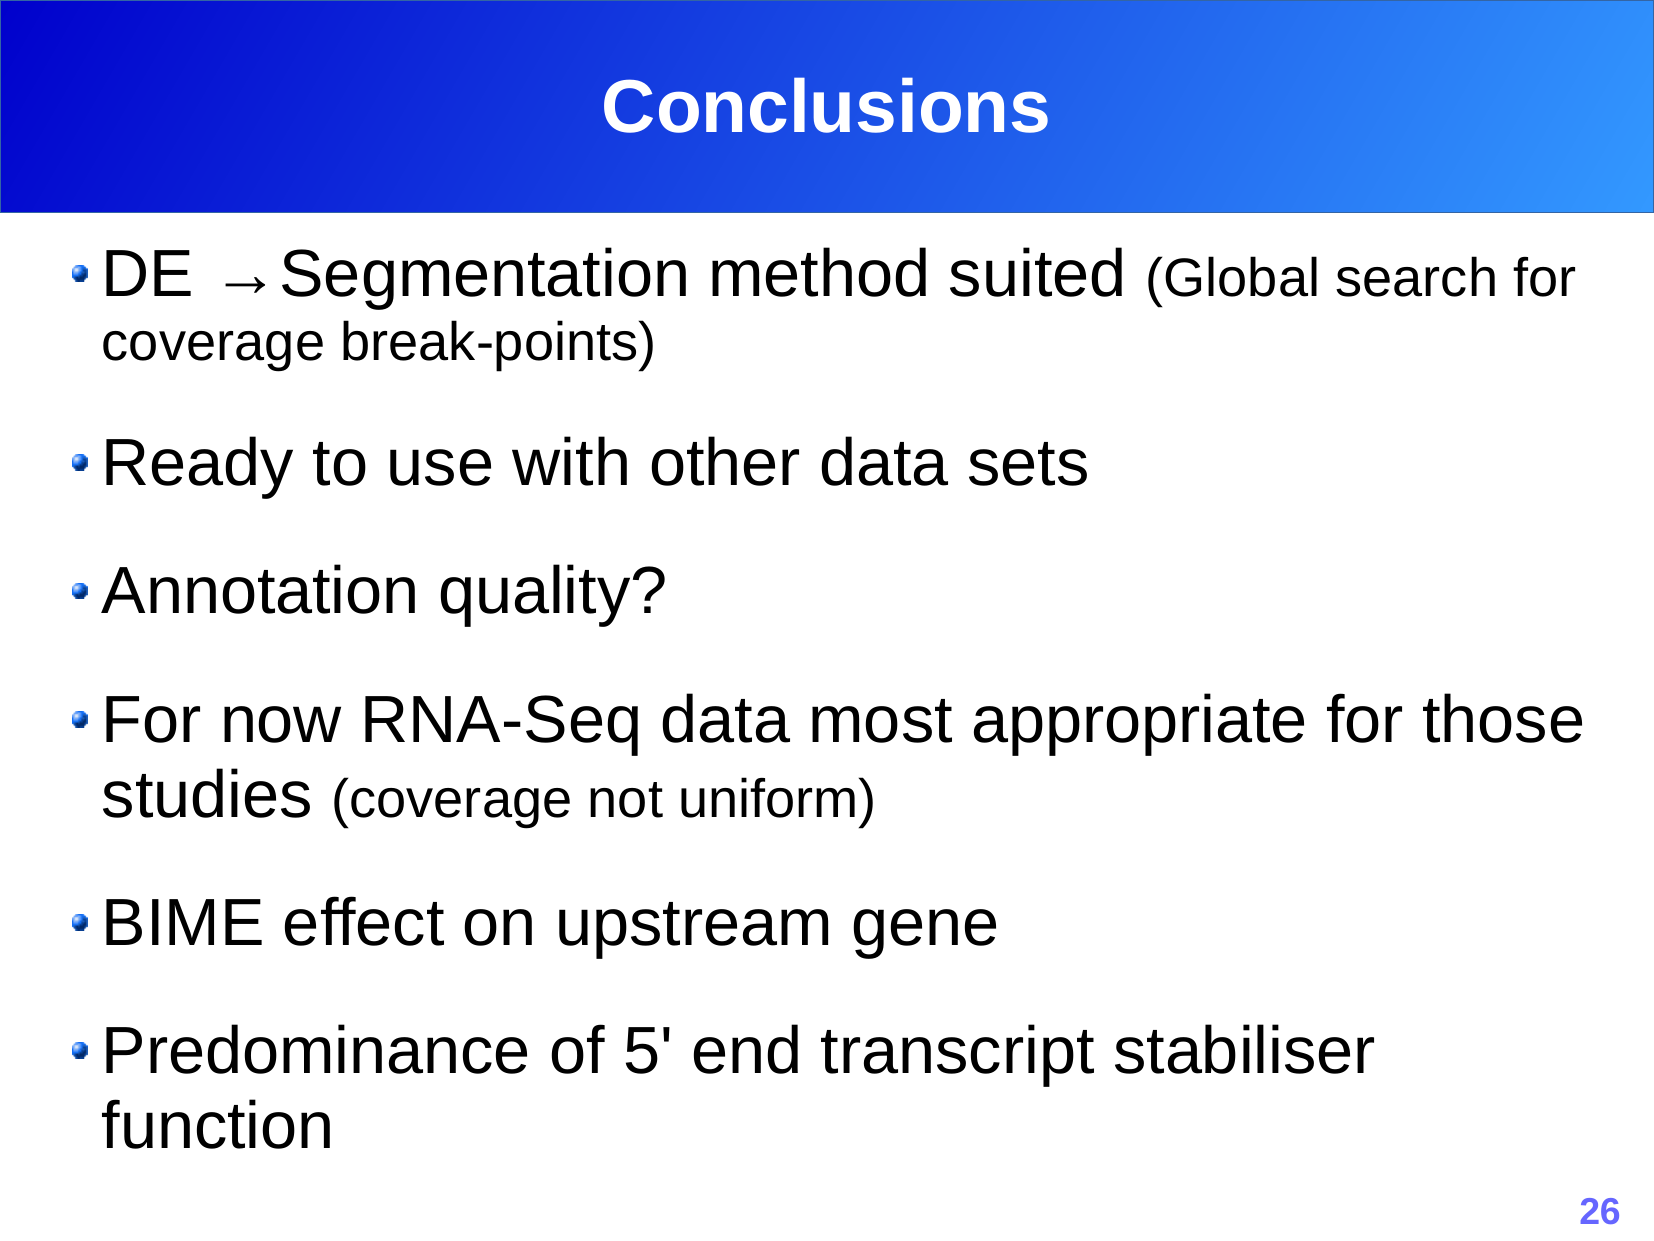

# Conclusions
DE →Segmentation method suited (Global search for coverage break-points)
Ready to use with other data sets
Annotation quality?
For now RNA-Seq data most appropriate for those studies (coverage not uniform)
BIME effect on upstream gene
Predominance of 5' end transcript stabiliser function
26